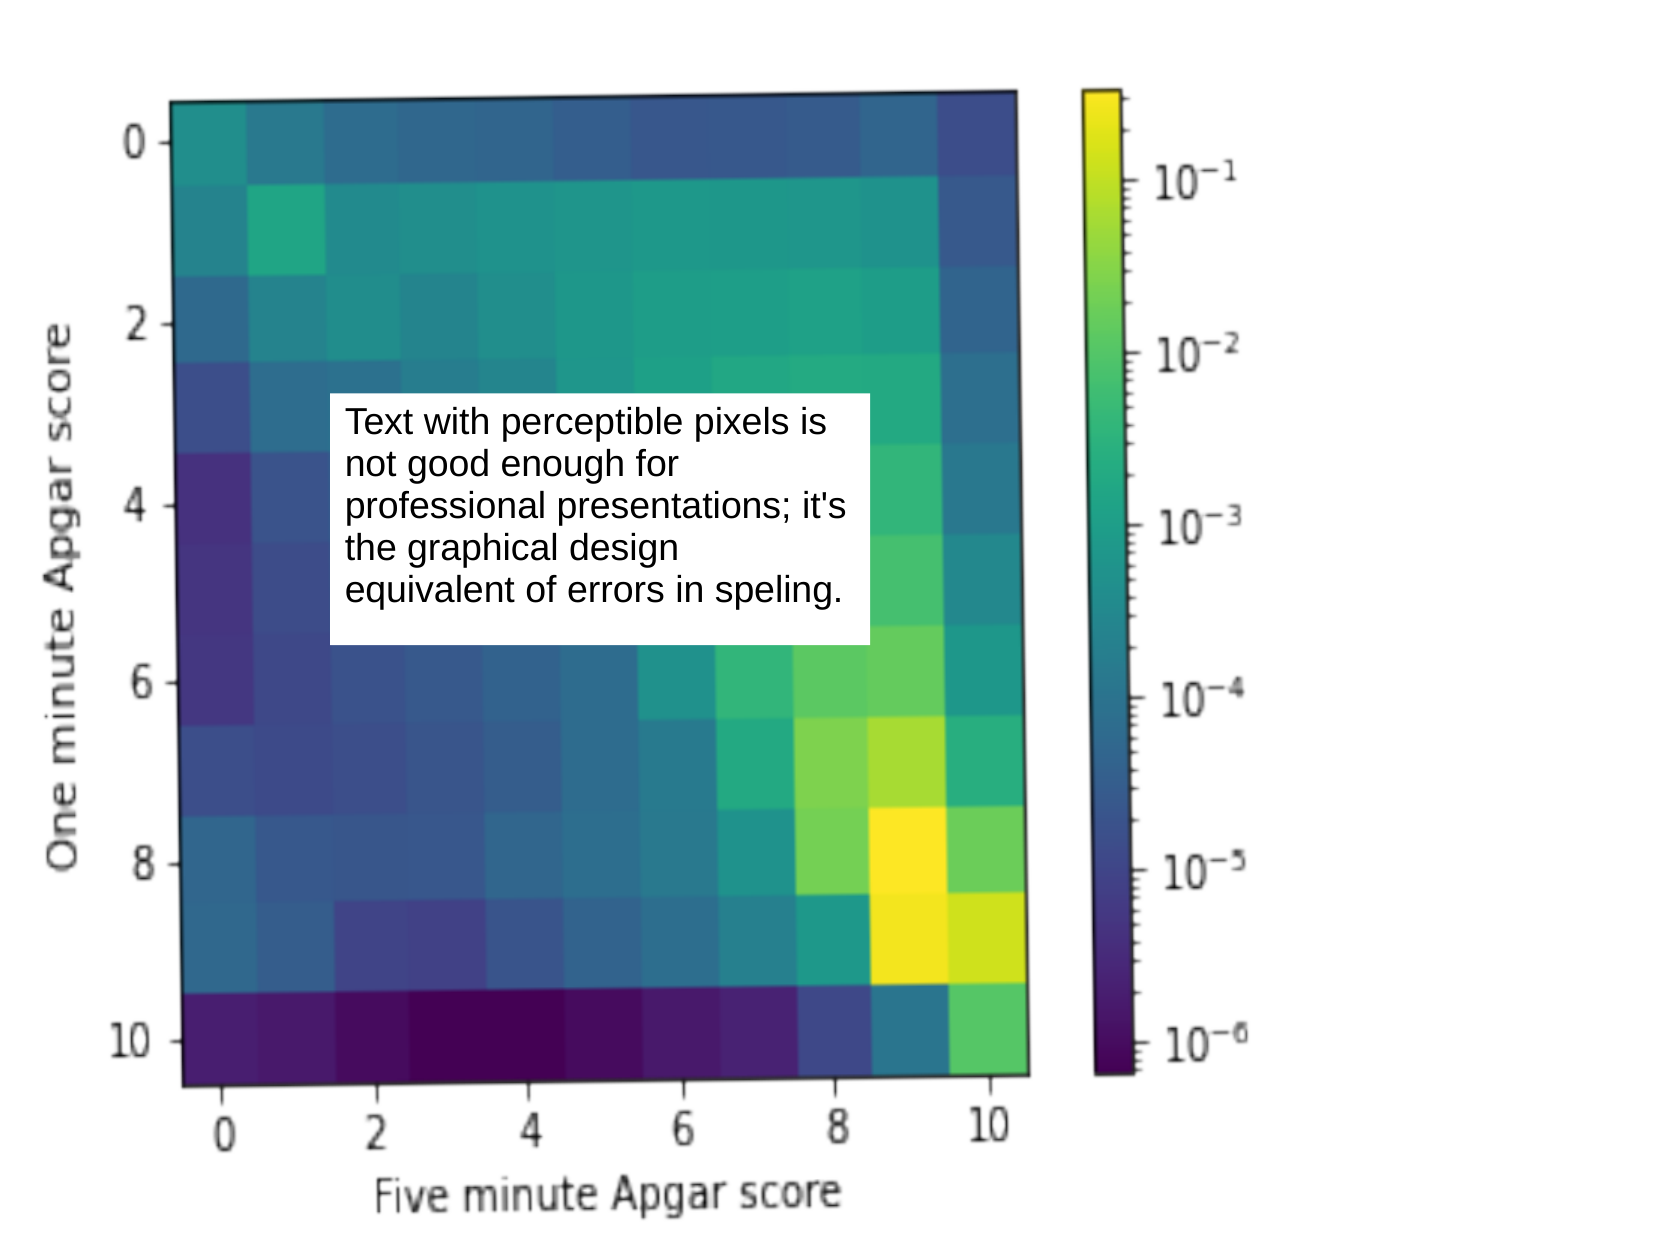

Text with perceptible pixels is not good enough for professional presentations; it's the graphical design equivalent of errors in speling.